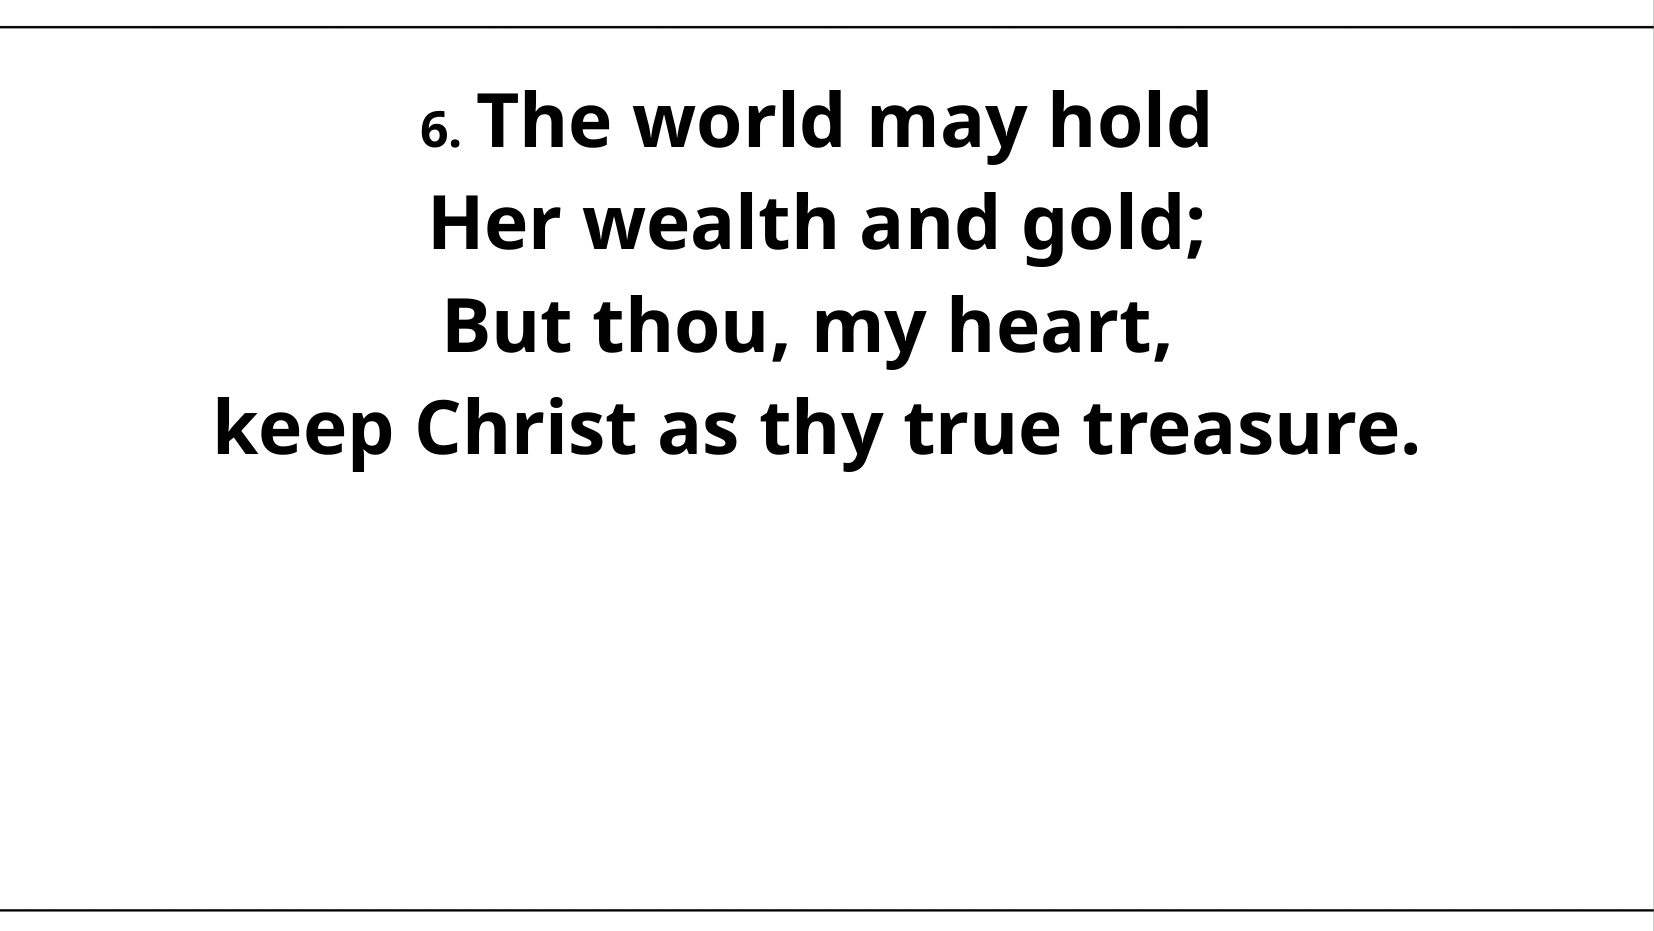

6. The world may hold
Her wealth and gold;
But thou, my heart,
keep Christ as thy true treasure.